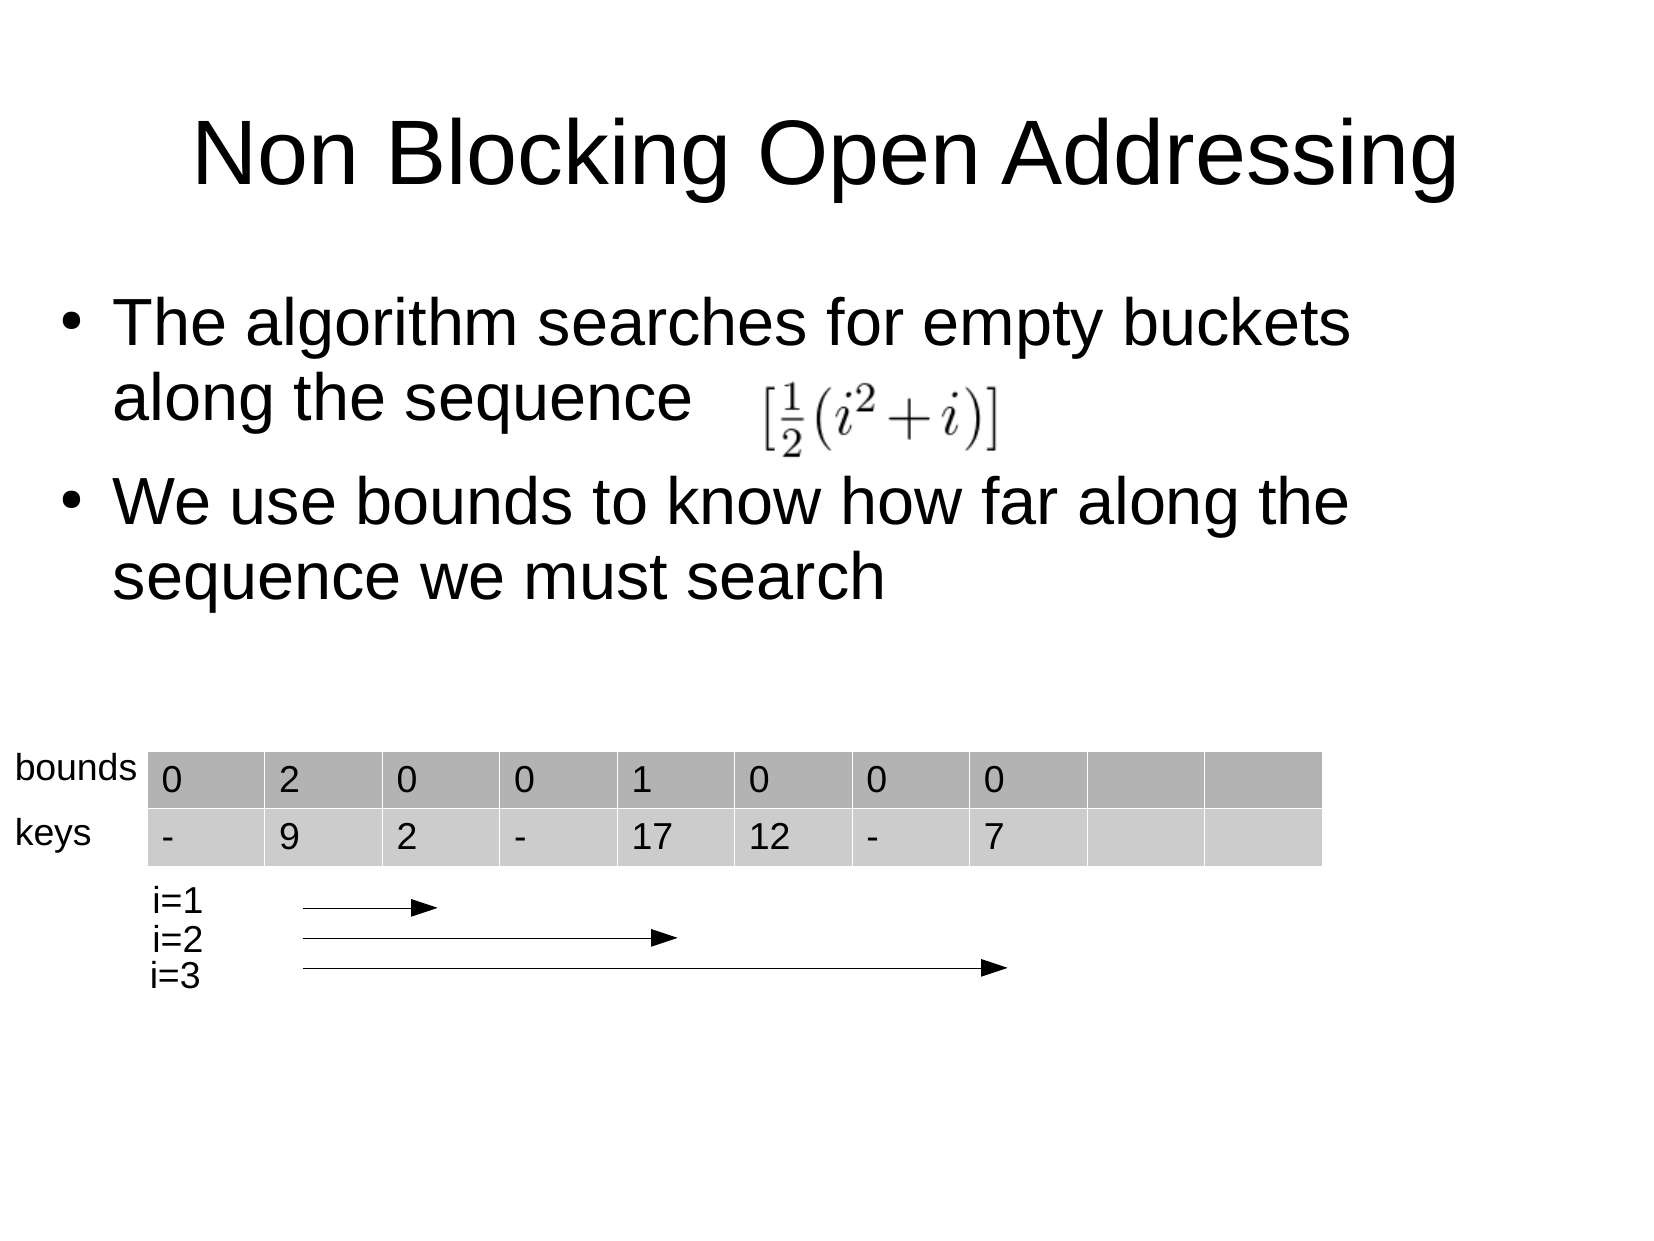

# Non Blocking Open Addressing
The algorithm searches for empty buckets along the sequence
We use bounds to know how far along the sequence we must search
bounds
| 0 | 2 | 0 | 0 | 1 | 0 | 0 | 0 | | |
| --- | --- | --- | --- | --- | --- | --- | --- | --- | --- |
| - | 9 | 2 | - | 17 | 12 | - | 7 | | |
keys
i=1
i=2
i=3